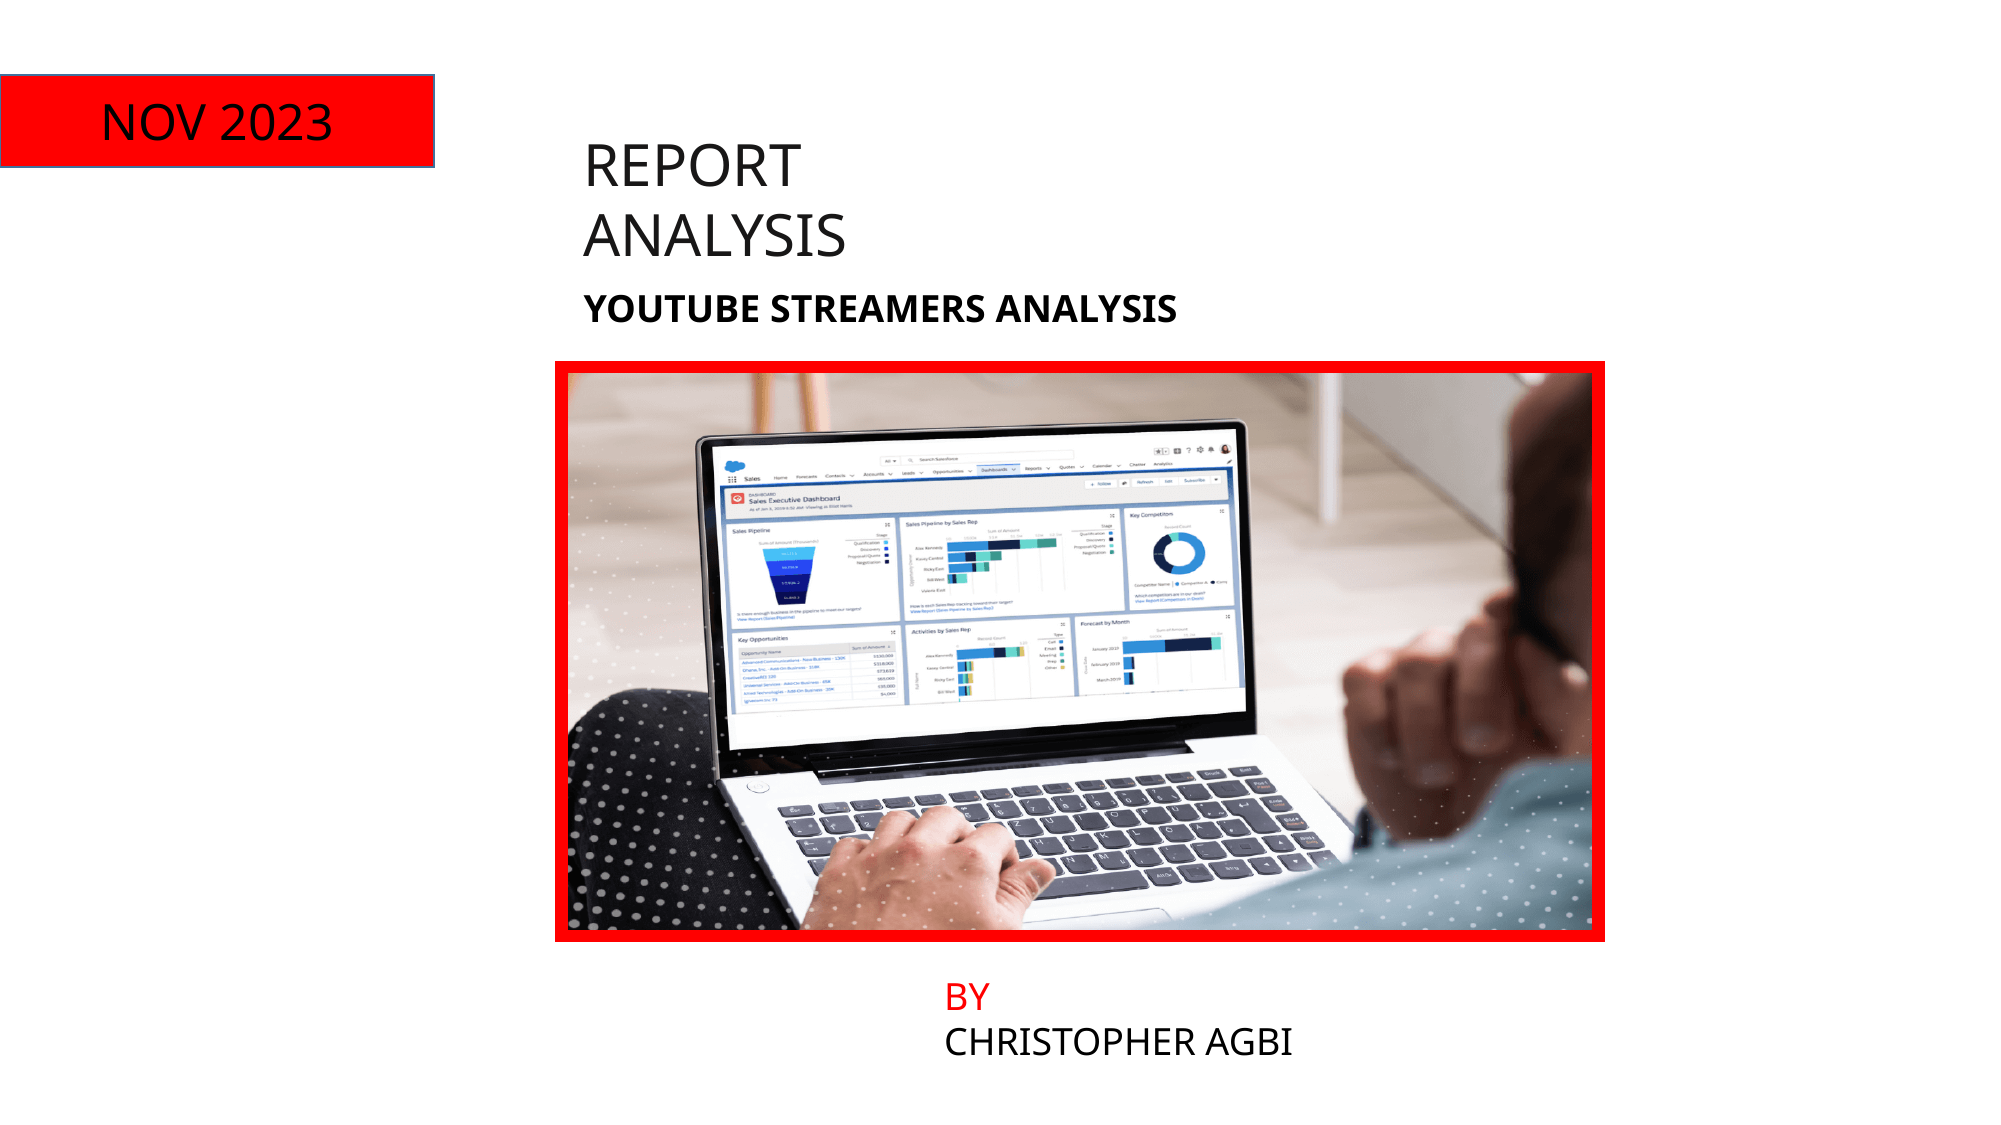

NOV 2023
REPORT
ANALYSIS
YOUTUBE STREAMERS ANALYSIS
BY
CHRISTOPHER AGBI